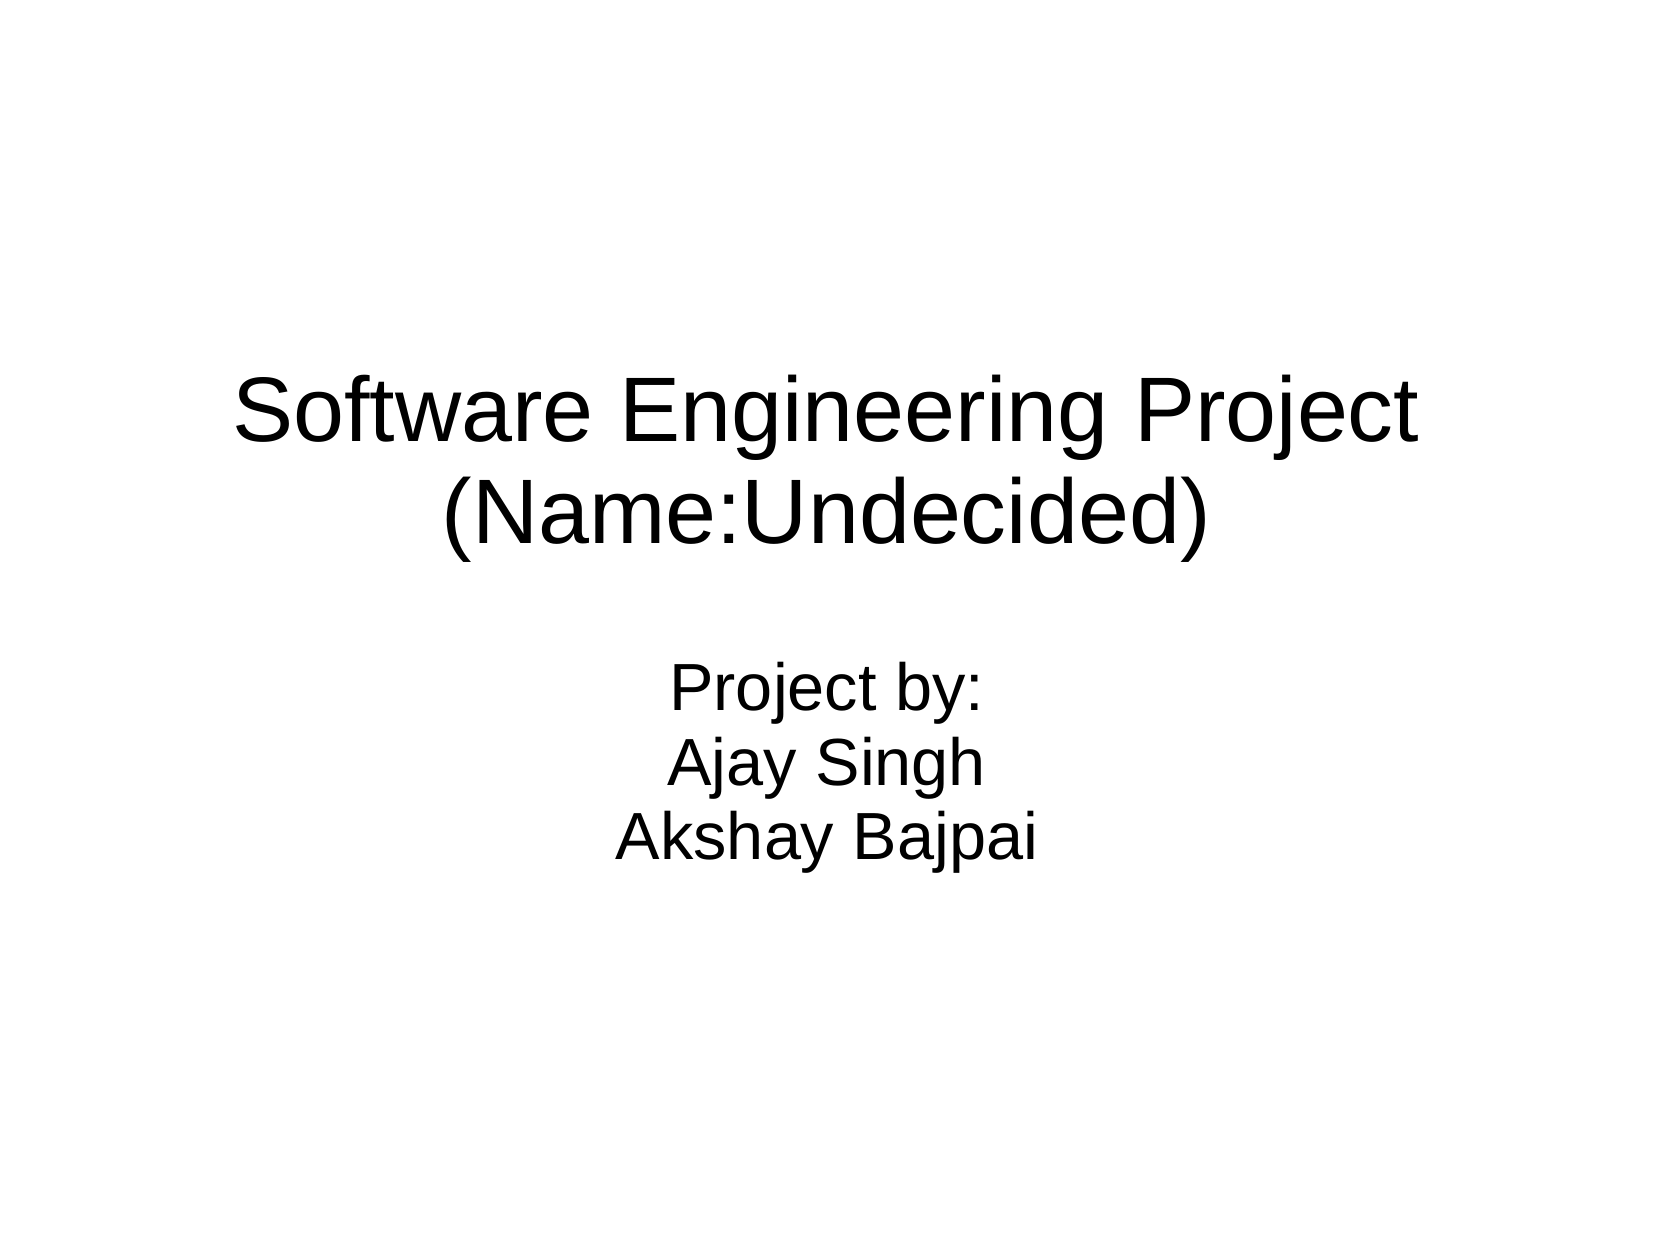

# Software Engineering Project (Name:Undecided)
Project by:
Ajay Singh
Akshay Bajpai